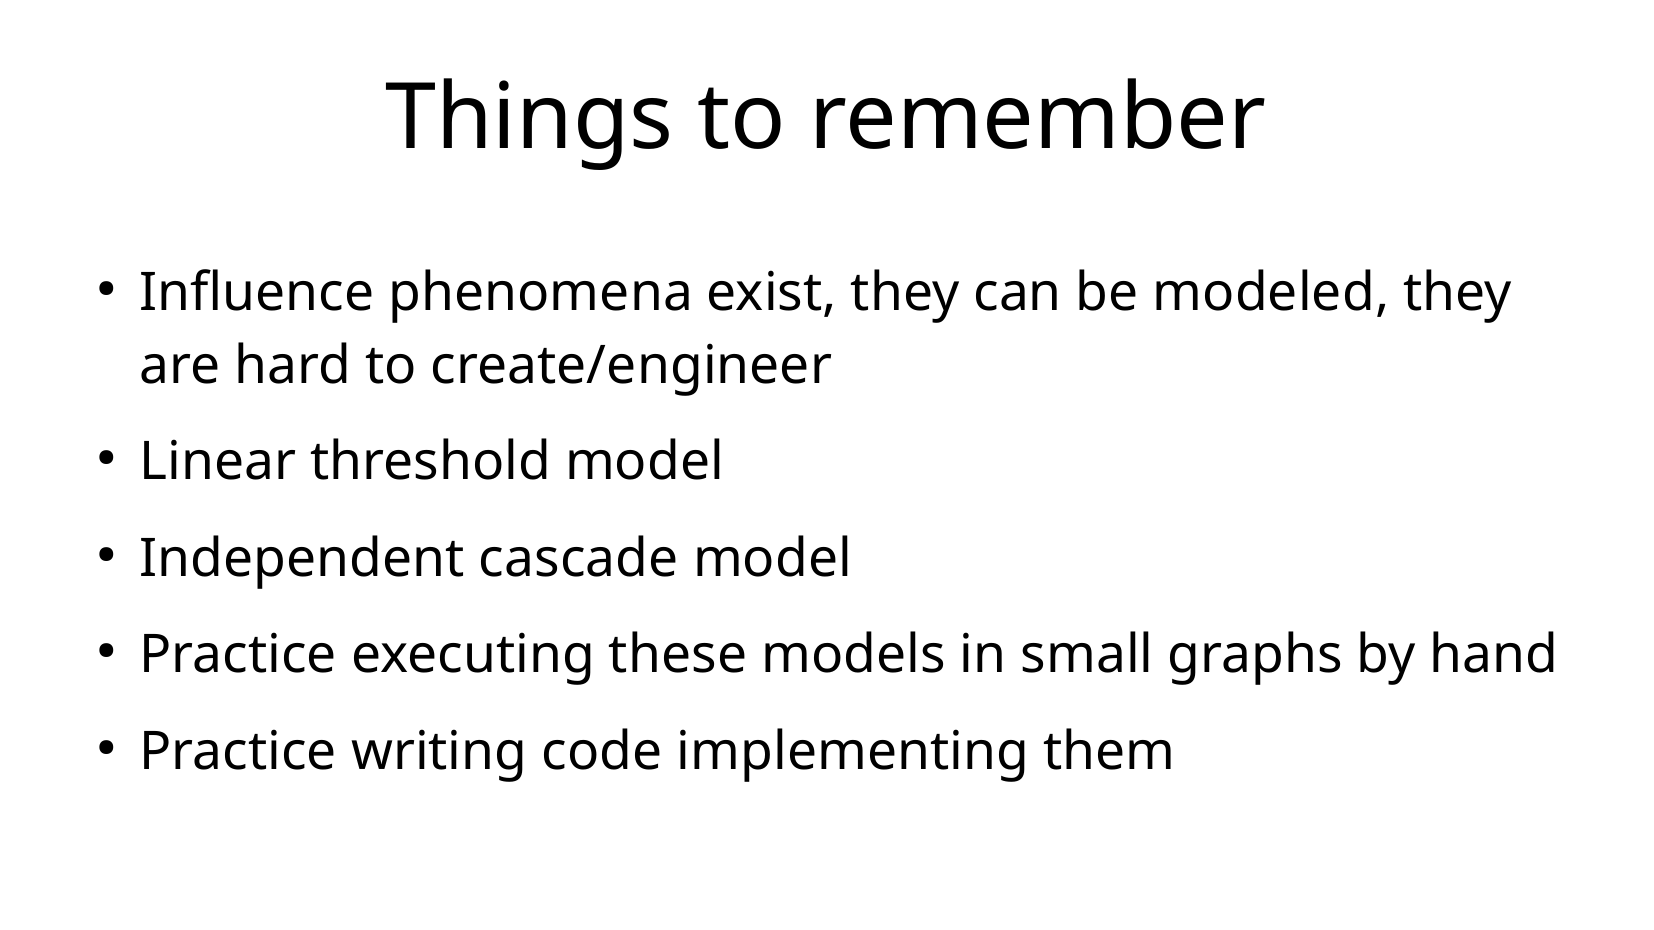

# Things to remember
Influence phenomena exist, they can be modeled, they are hard to create/engineer
Linear threshold model
Independent cascade model
Practice executing these models in small graphs by hand
Practice writing code implementing them